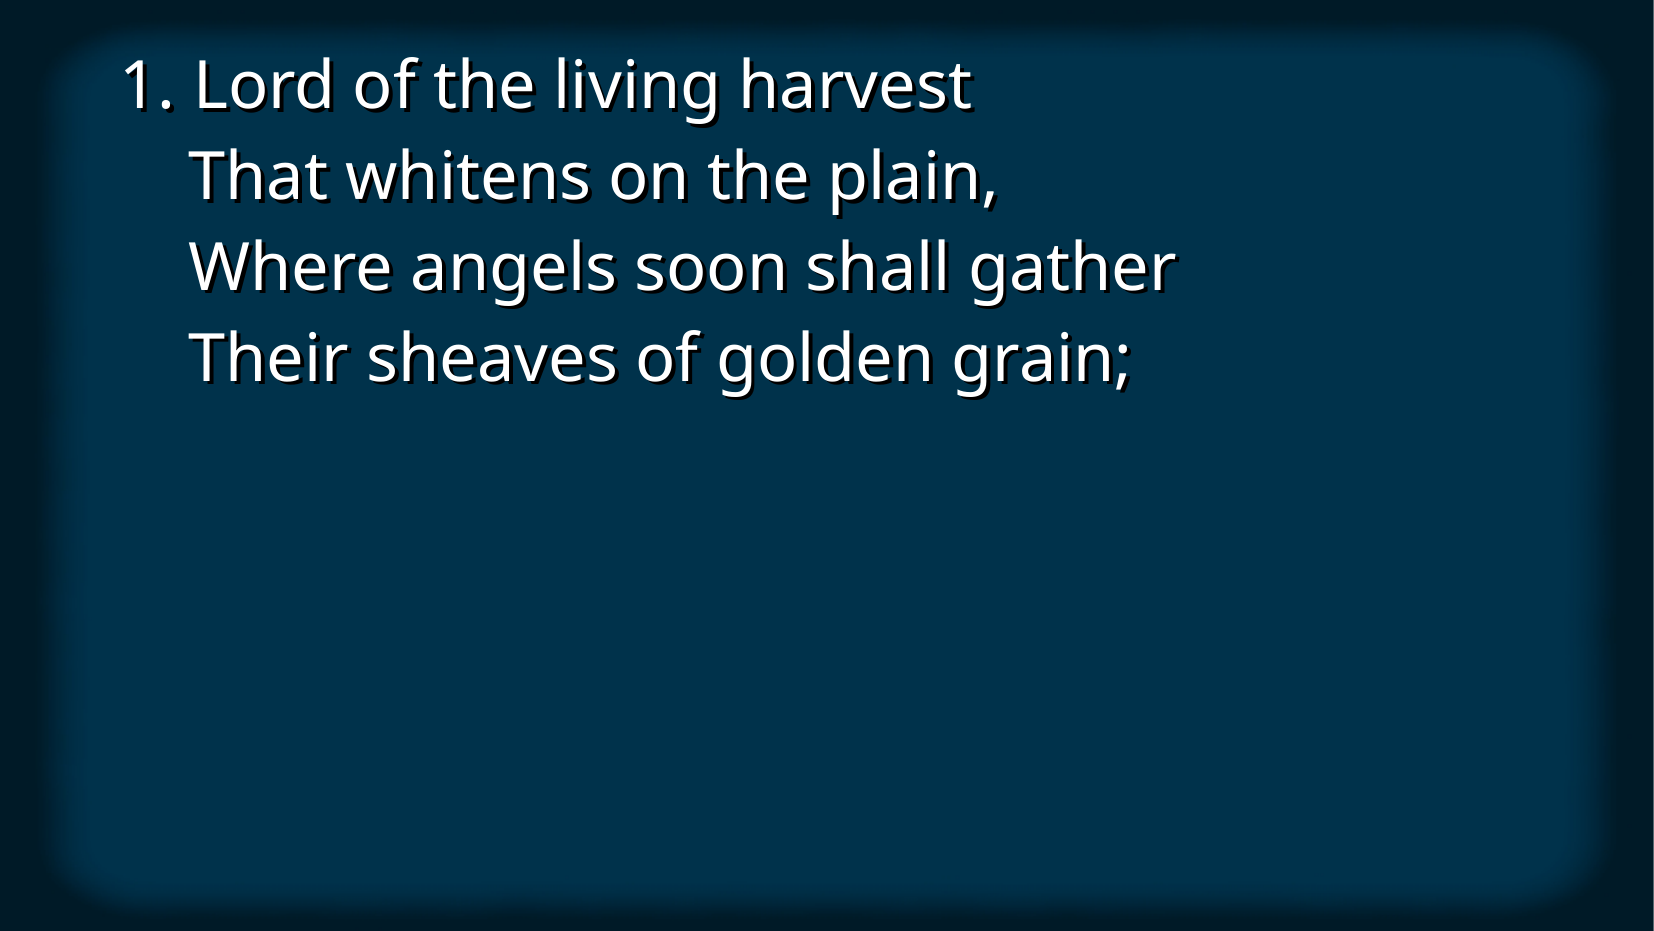

1. Lord of the living harvest
 That whitens on the plain,
 Where angels soon shall gather
 Their sheaves of golden grain;